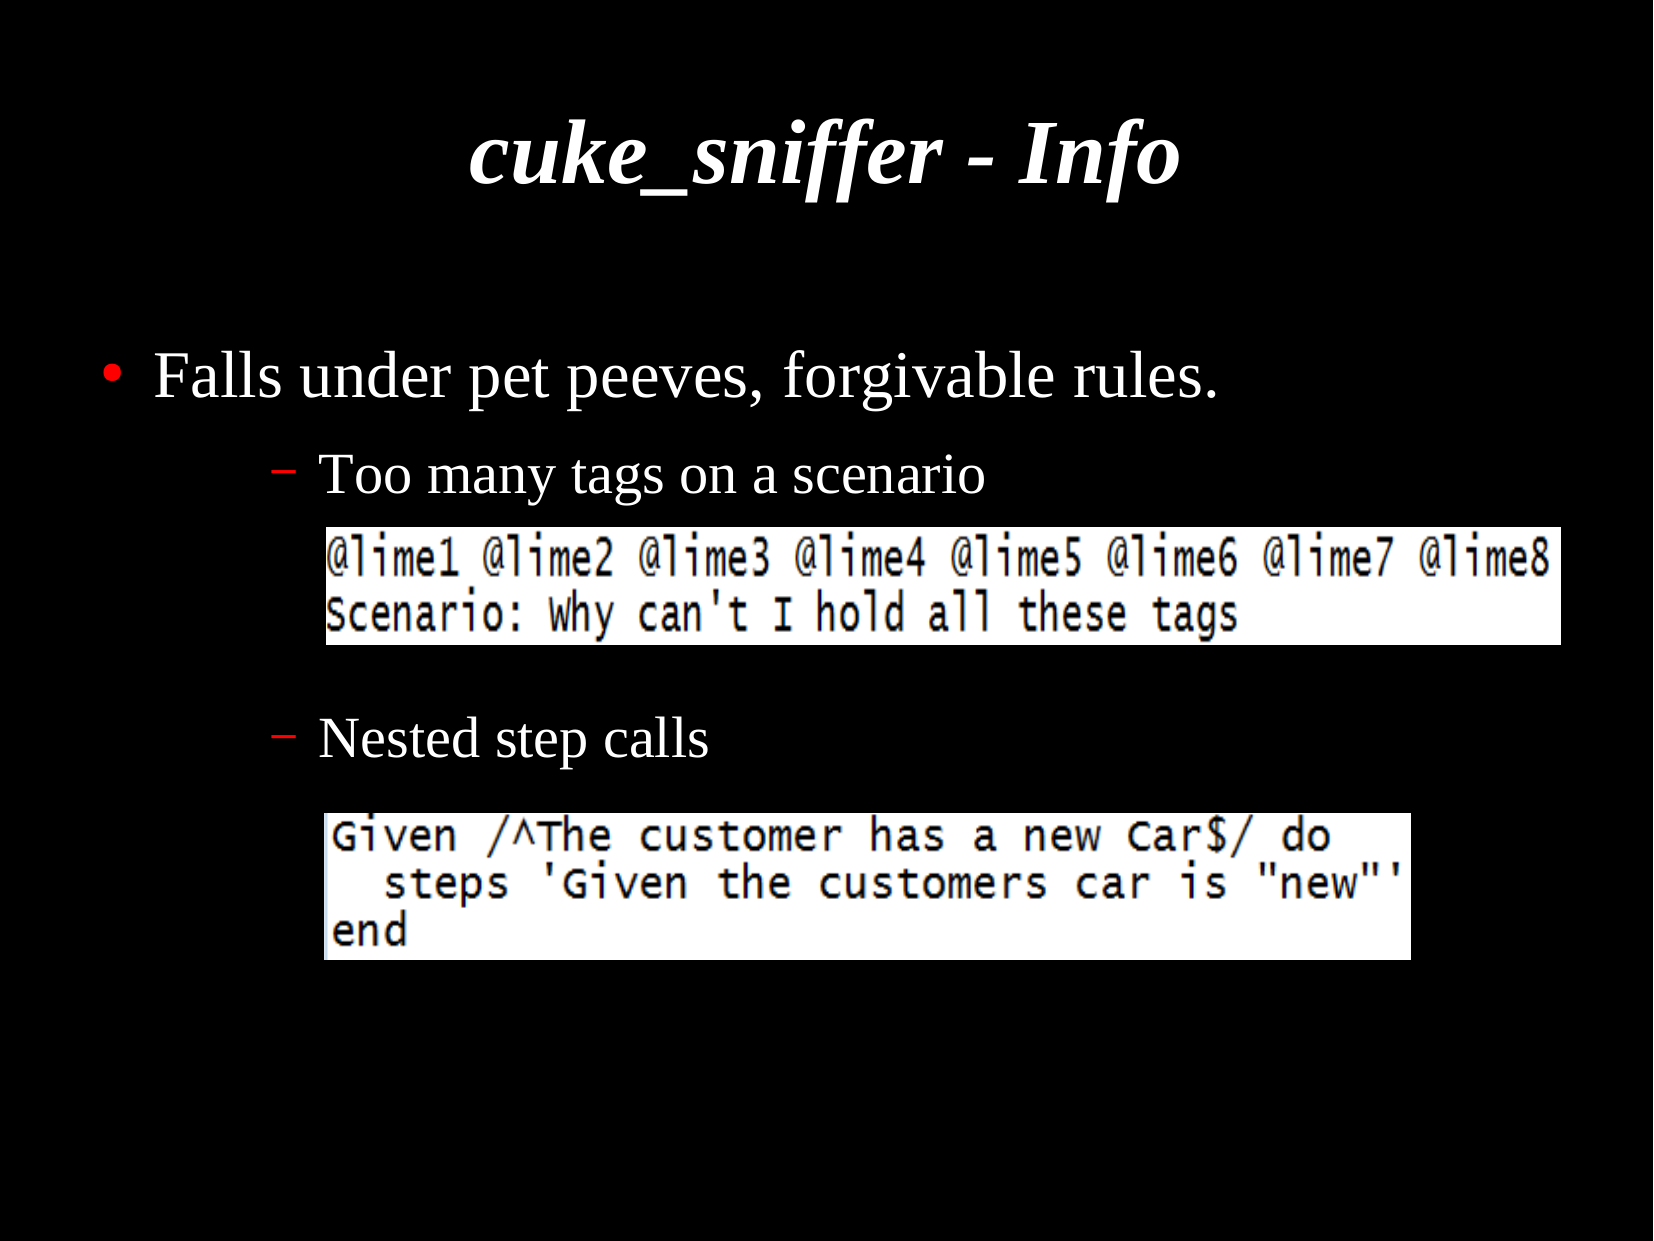

# cuke_sniffer - Info
Falls under pet peeves, forgivable rules.
Too many tags on a scenario
Nested step calls